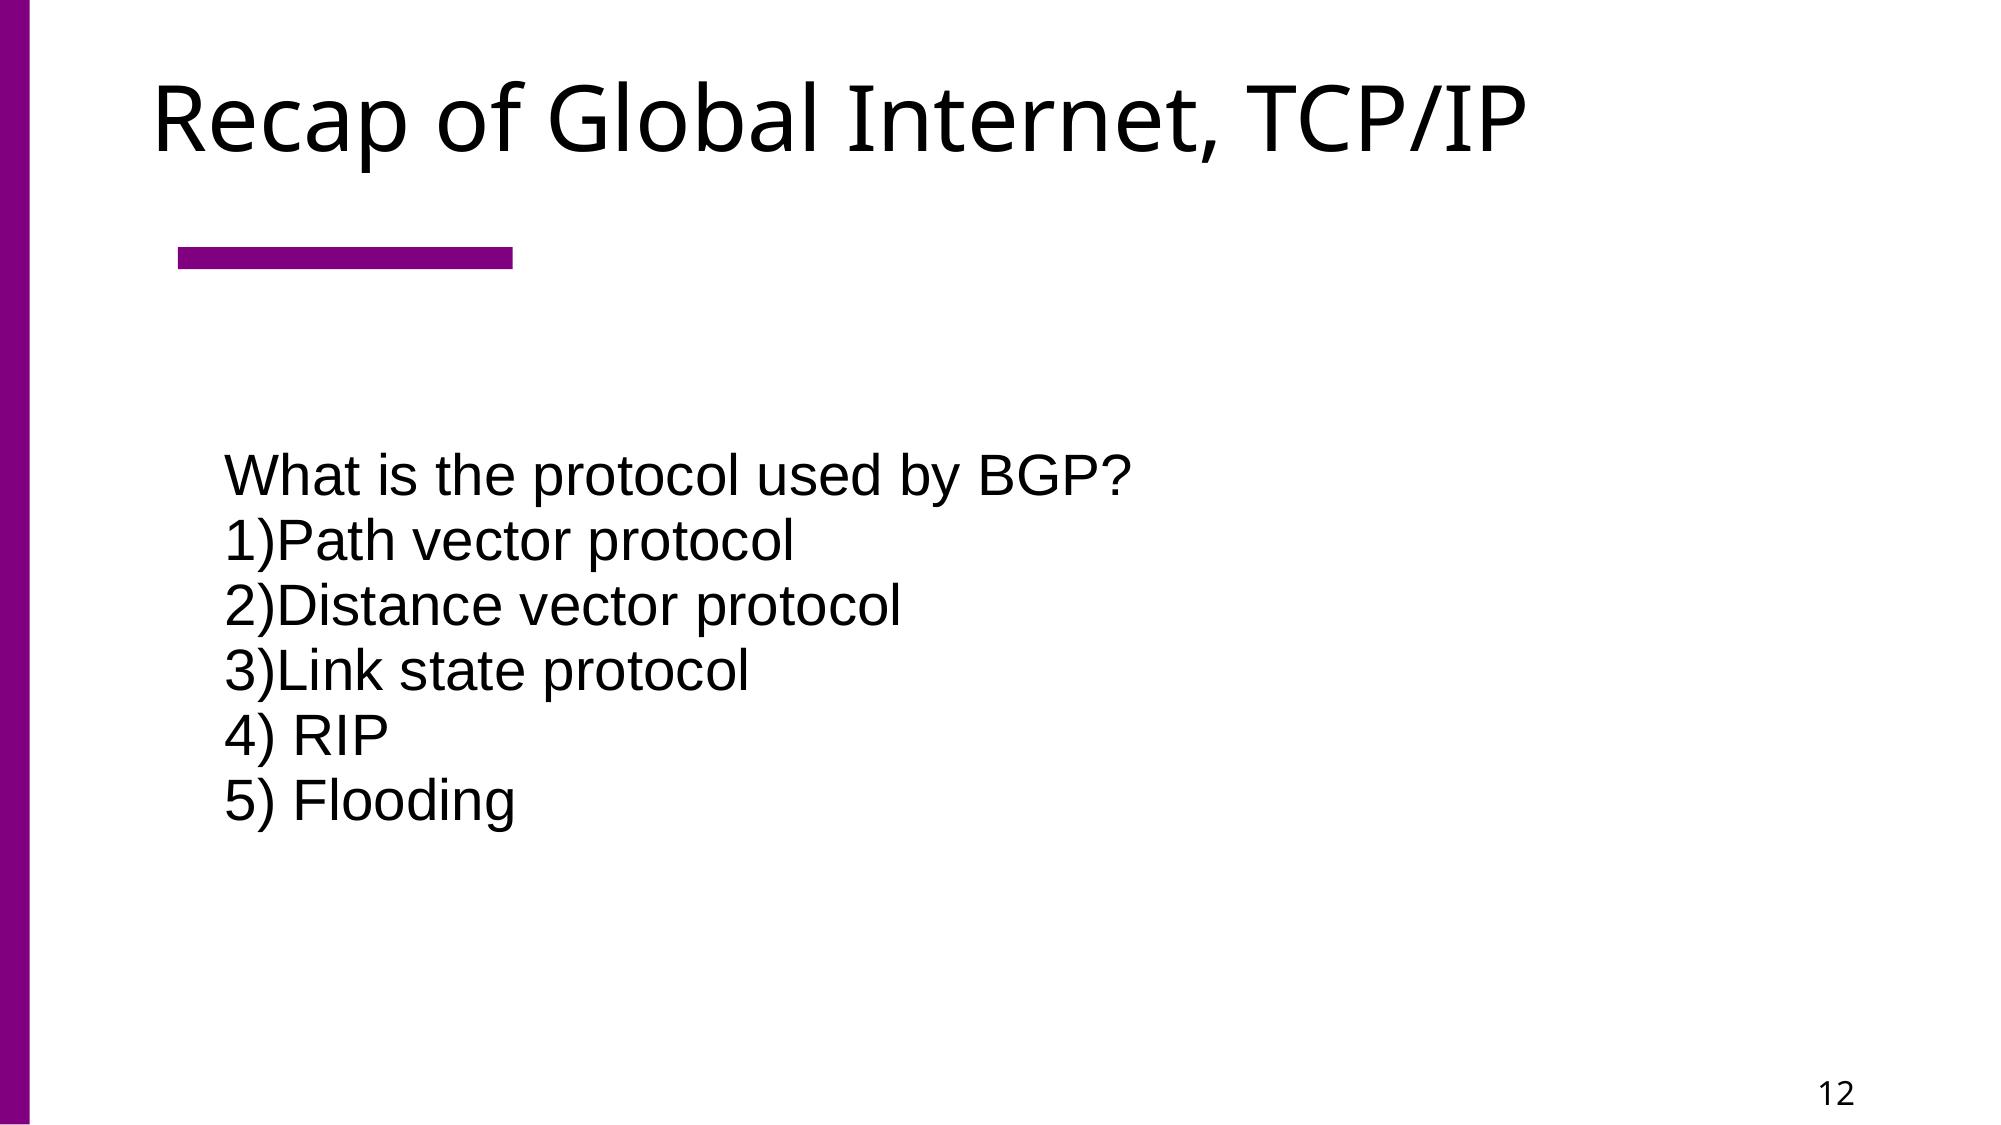

# Recap of Global Internet, TCP/IP
What is the protocol used by BGP?
Path vector protocol
Distance vector protocol
Link state protocol
 RIP
 Flooding